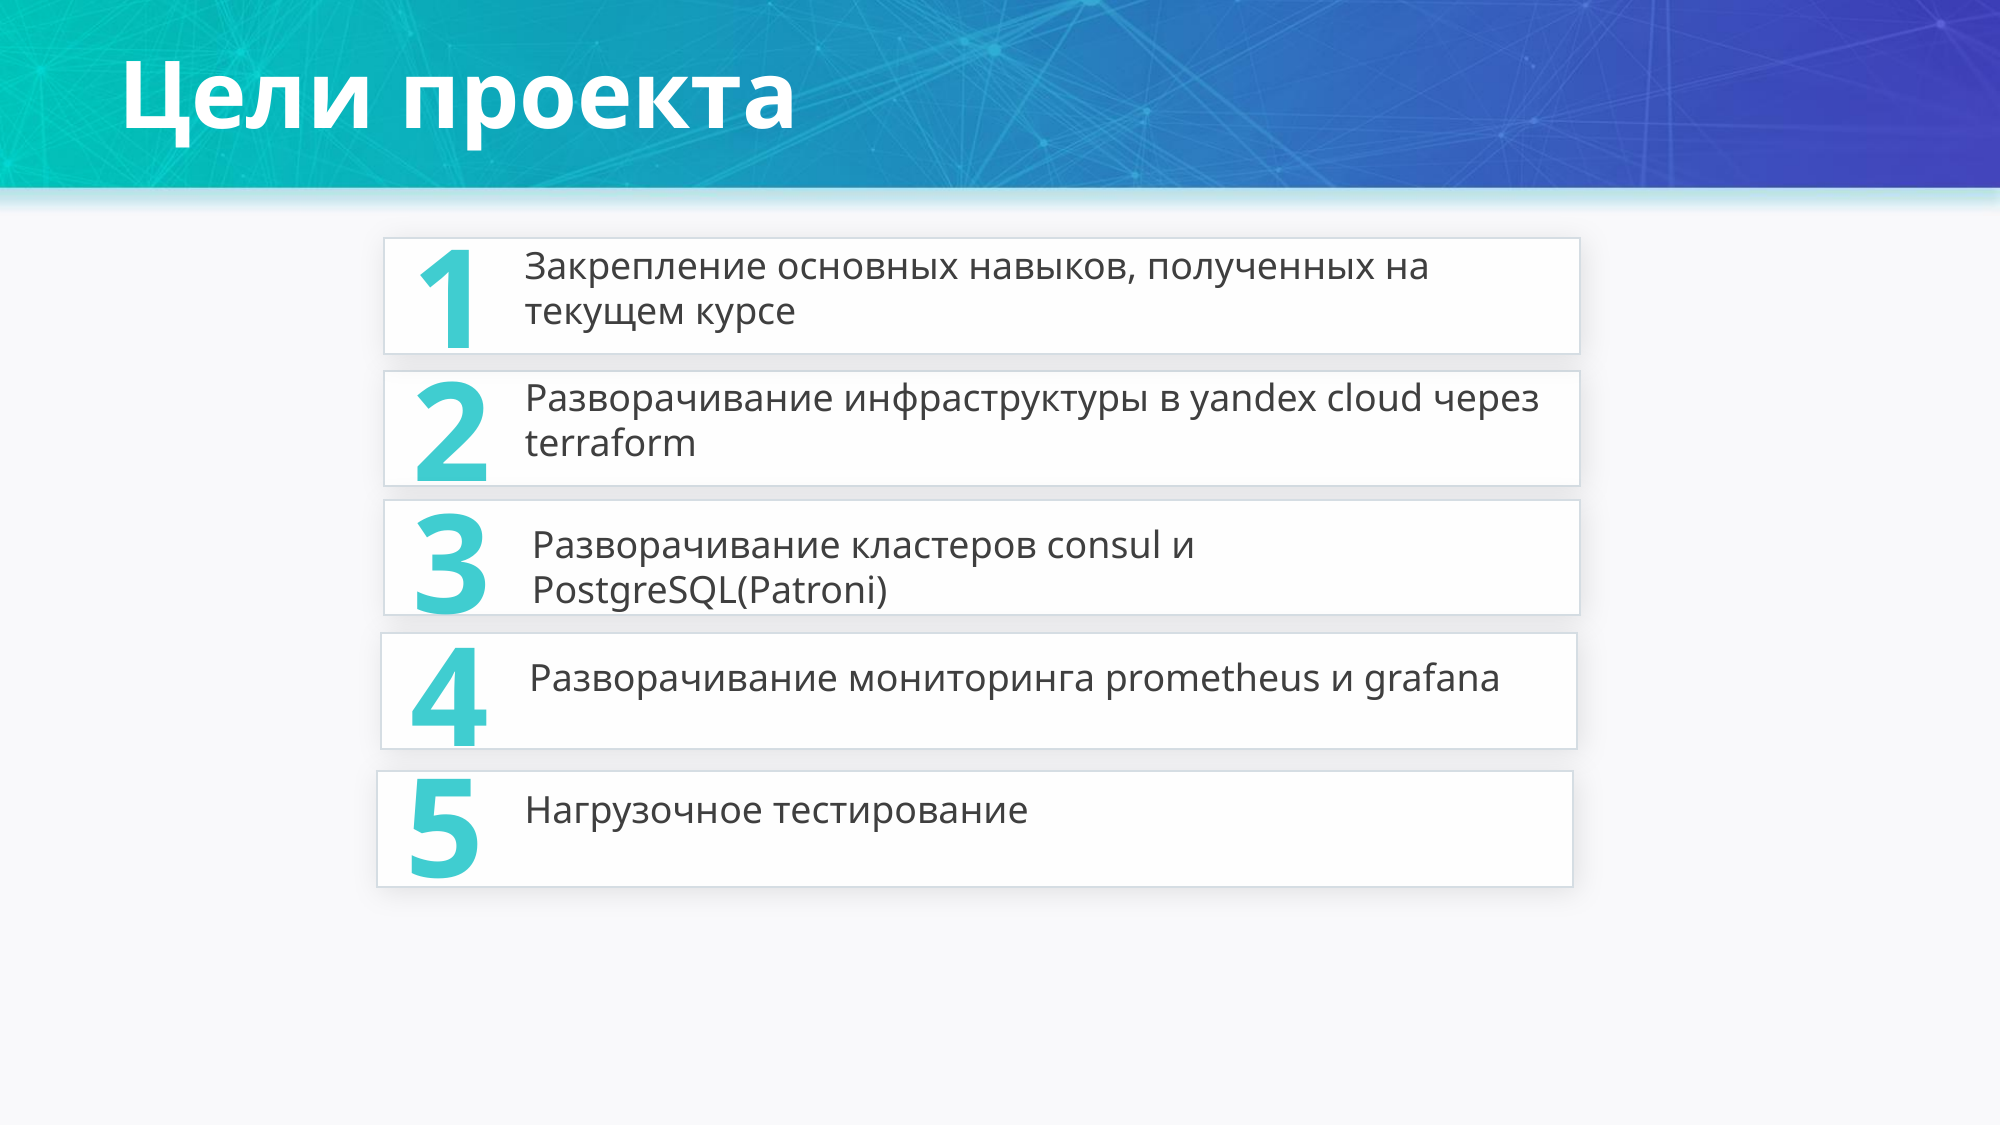

Цели проекта
Закрепление основных навыков, полученных на текущем курсе
1
Разворачивание инфраструктуры в yandex cloud через terraform
2
Разворачивание кластеров consul и PostgreSQL(Patroni)
3
4
Разворачивание мониторинга prometheus и grafana
4
Нагрузочное тестирование
5